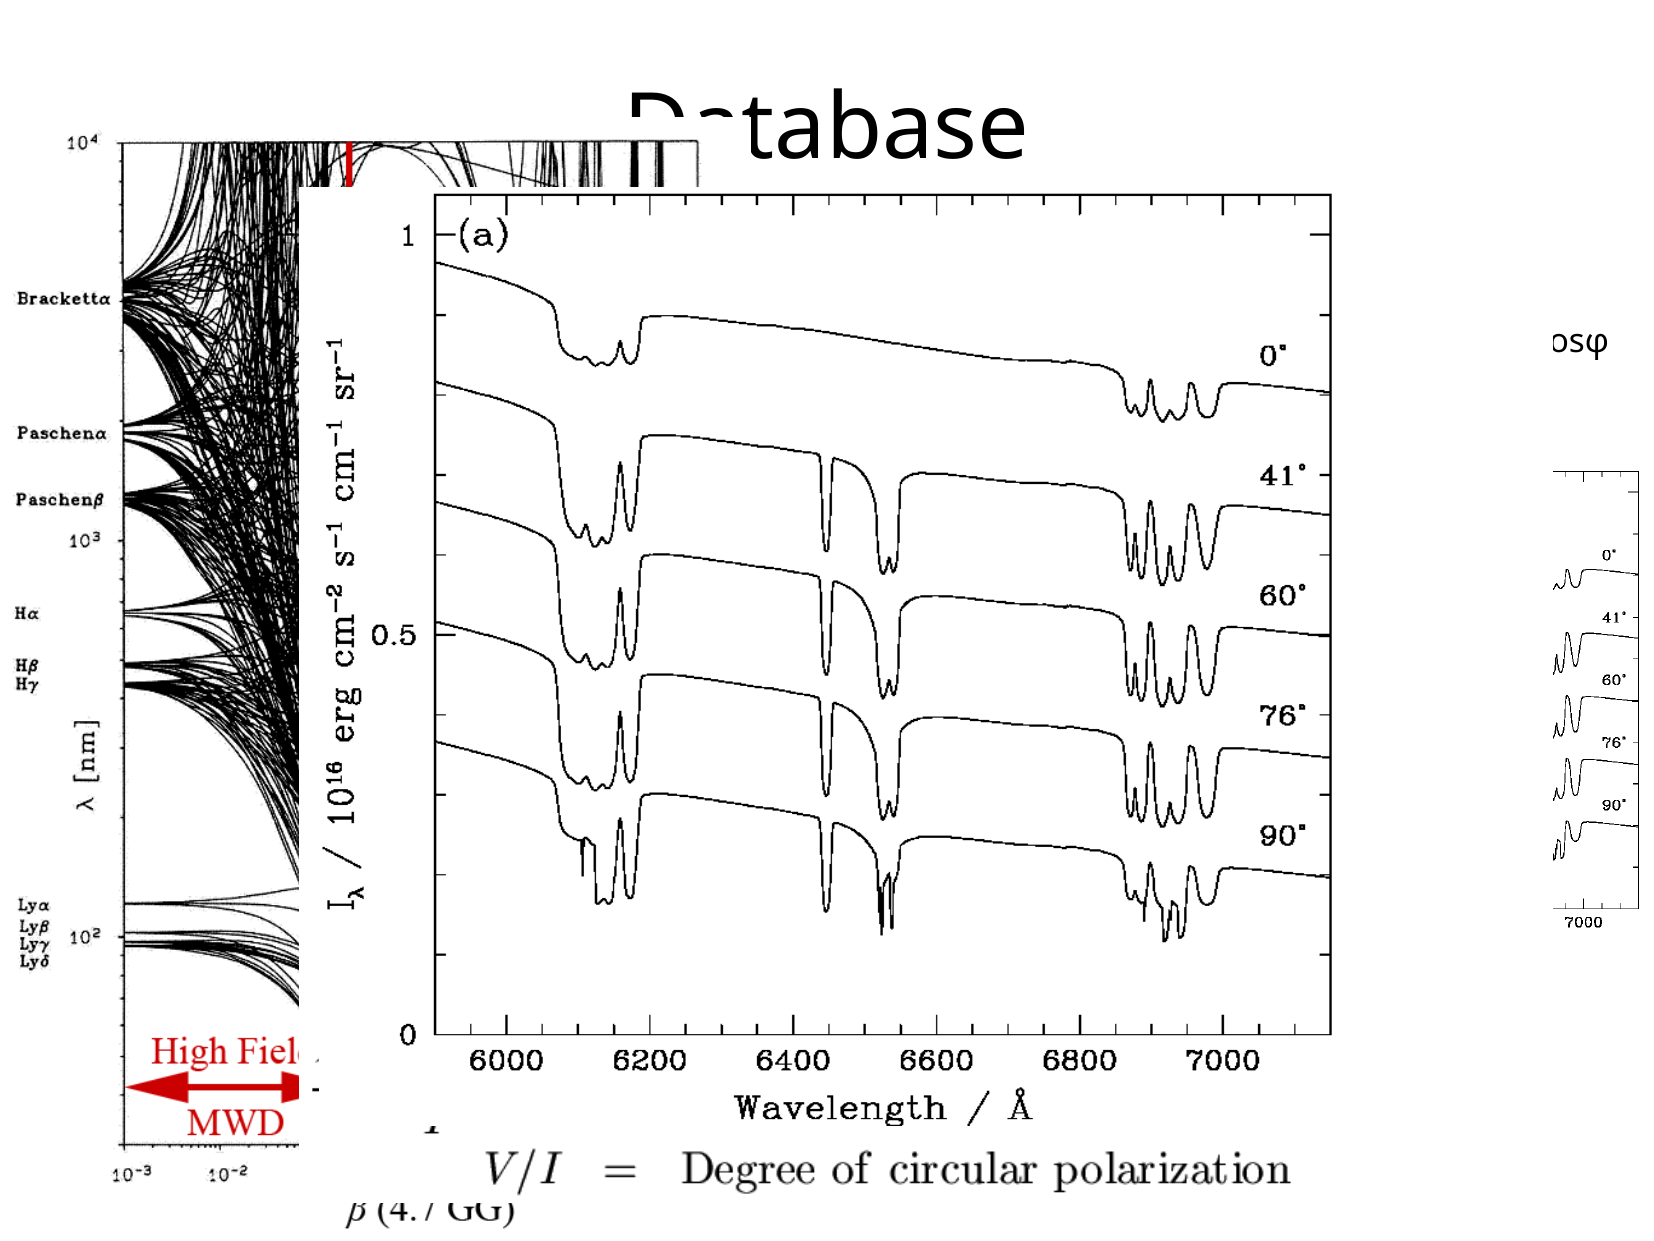

Database
Line + Continuum Opacities
Calculation of Stokes Parameters
Database of Synthetic Spectropolarimety for Various B, T, cosφ